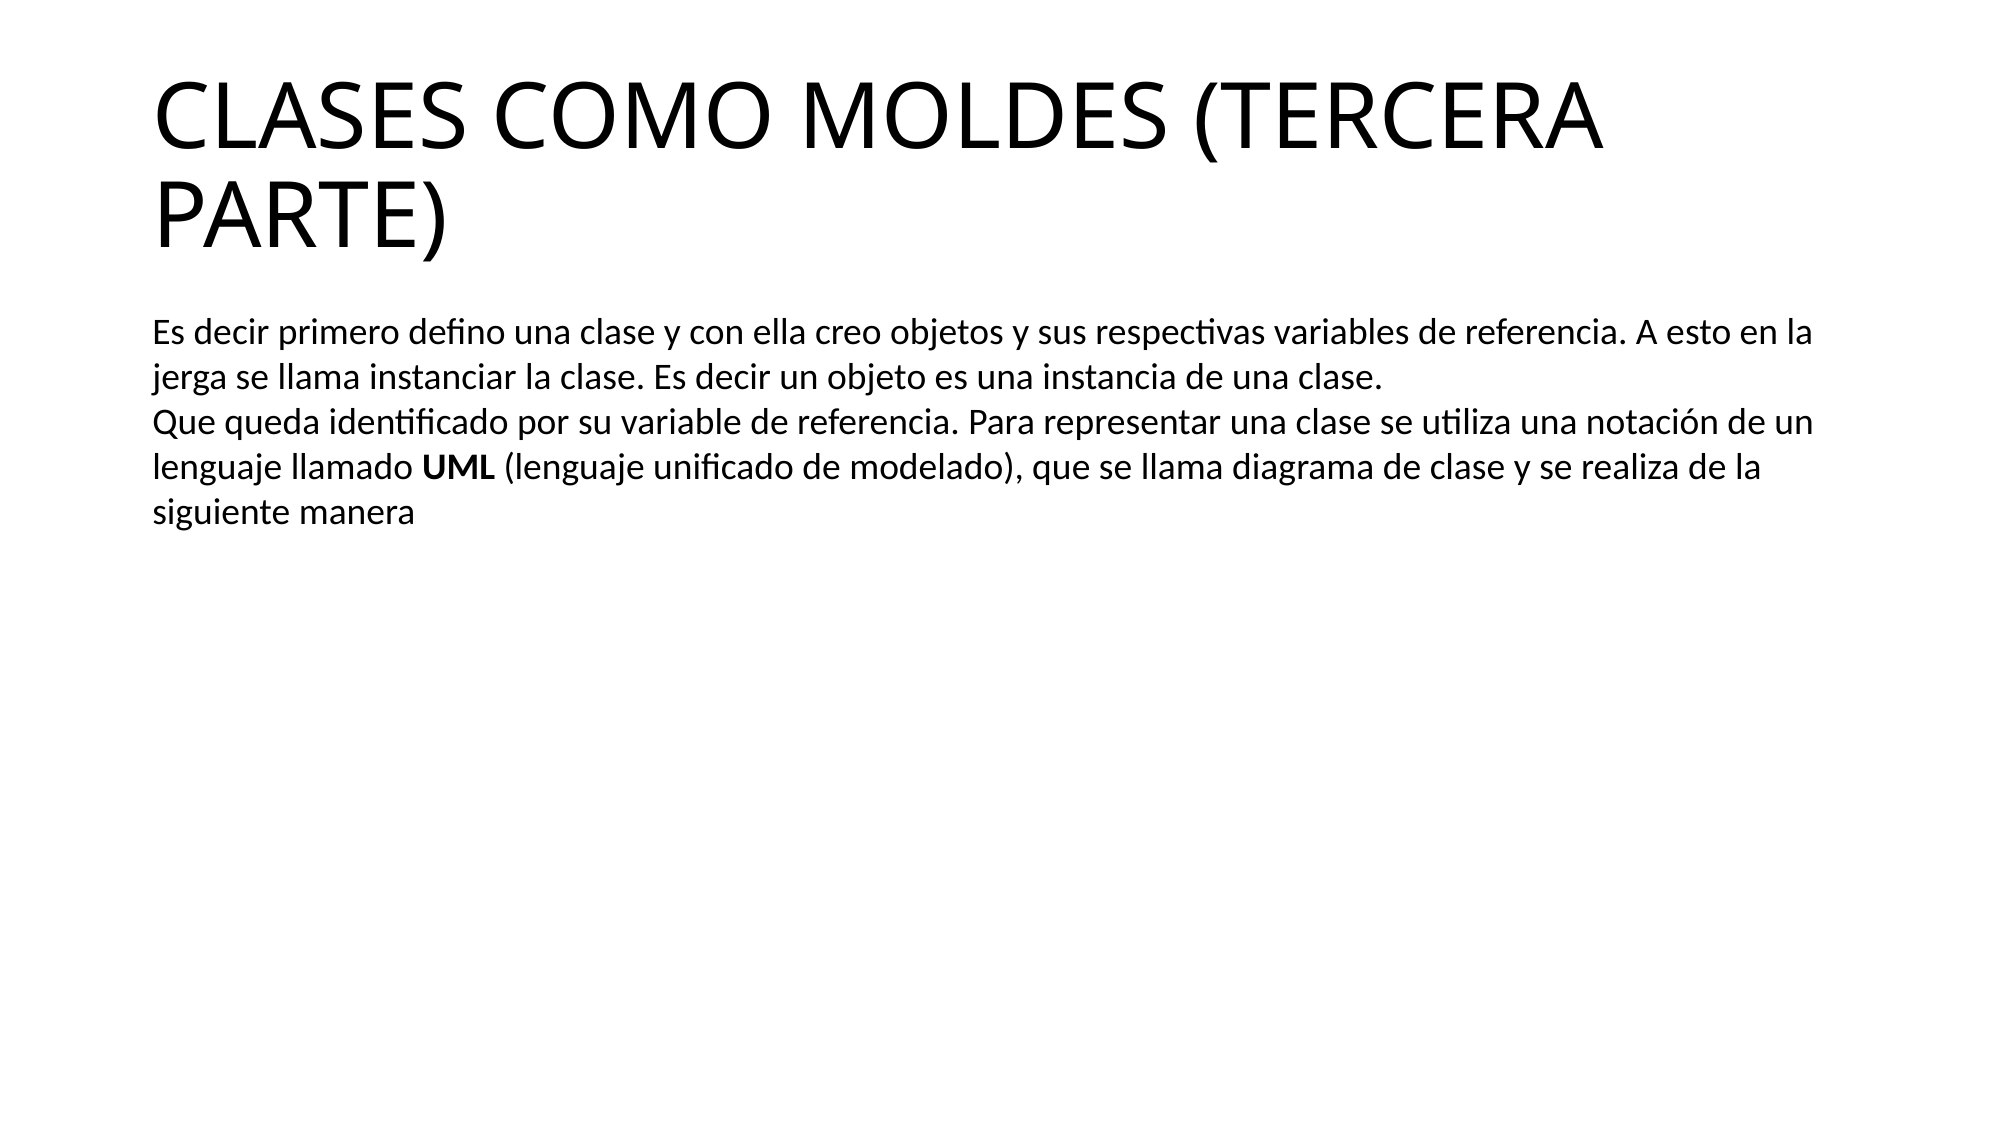

CLASES COMO MOLDES (TERCERA PARTE)
Es decir primero defino una clase y con ella creo objetos y sus respectivas variables de referencia. A esto en la jerga se llama instanciar la clase. Es decir un objeto es una instancia de una clase.
Que queda identificado por su variable de referencia. Para representar una clase se utiliza una notación de un lenguaje llamado UML (lenguaje unificado de modelado), que se llama diagrama de clase y se realiza de la siguiente manera